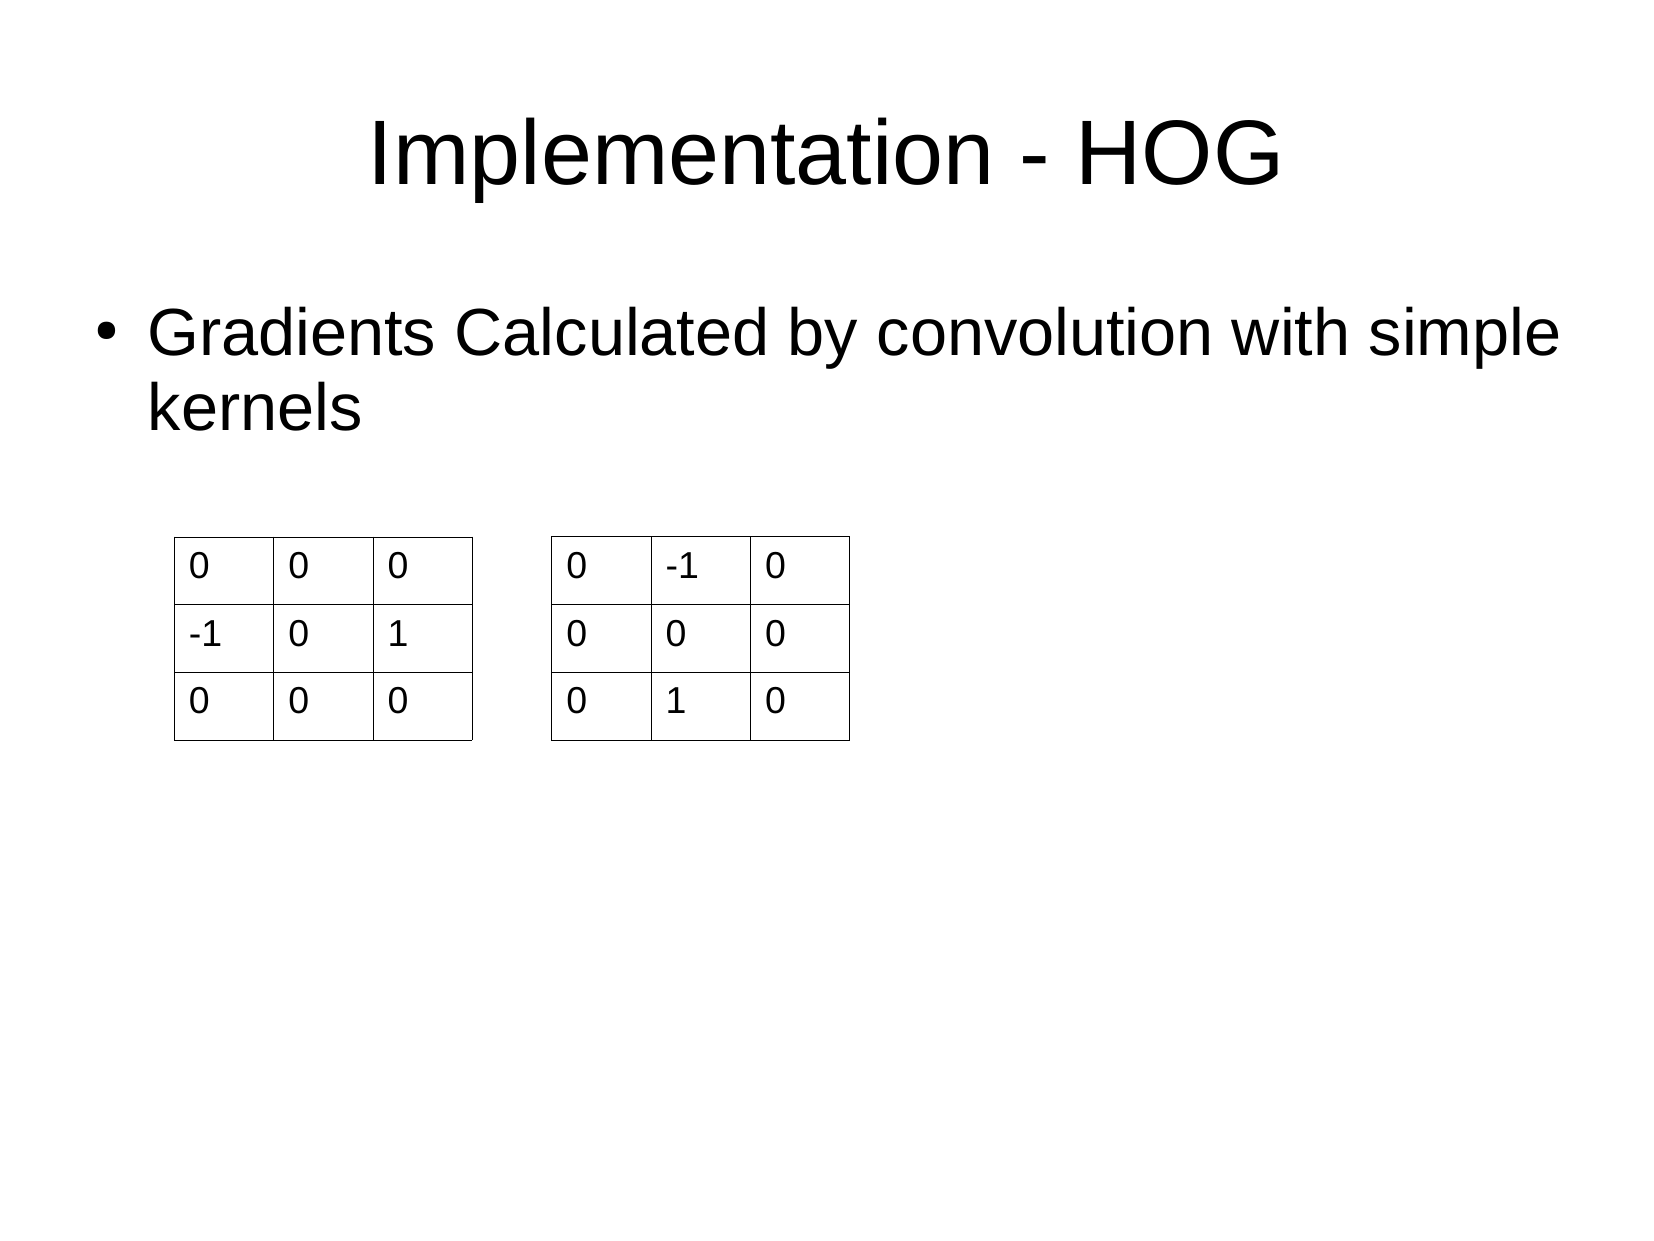

# Implementation - HOG
Gradients Calculated by convolution with simple kernels
| 0 | -1 | 0 |
| --- | --- | --- |
| 0 | 0 | 0 |
| 0 | 1 | 0 |
| 0 | 0 | 0 |
| --- | --- | --- |
| -1 | 0 | 1 |
| 0 | 0 | 0 |